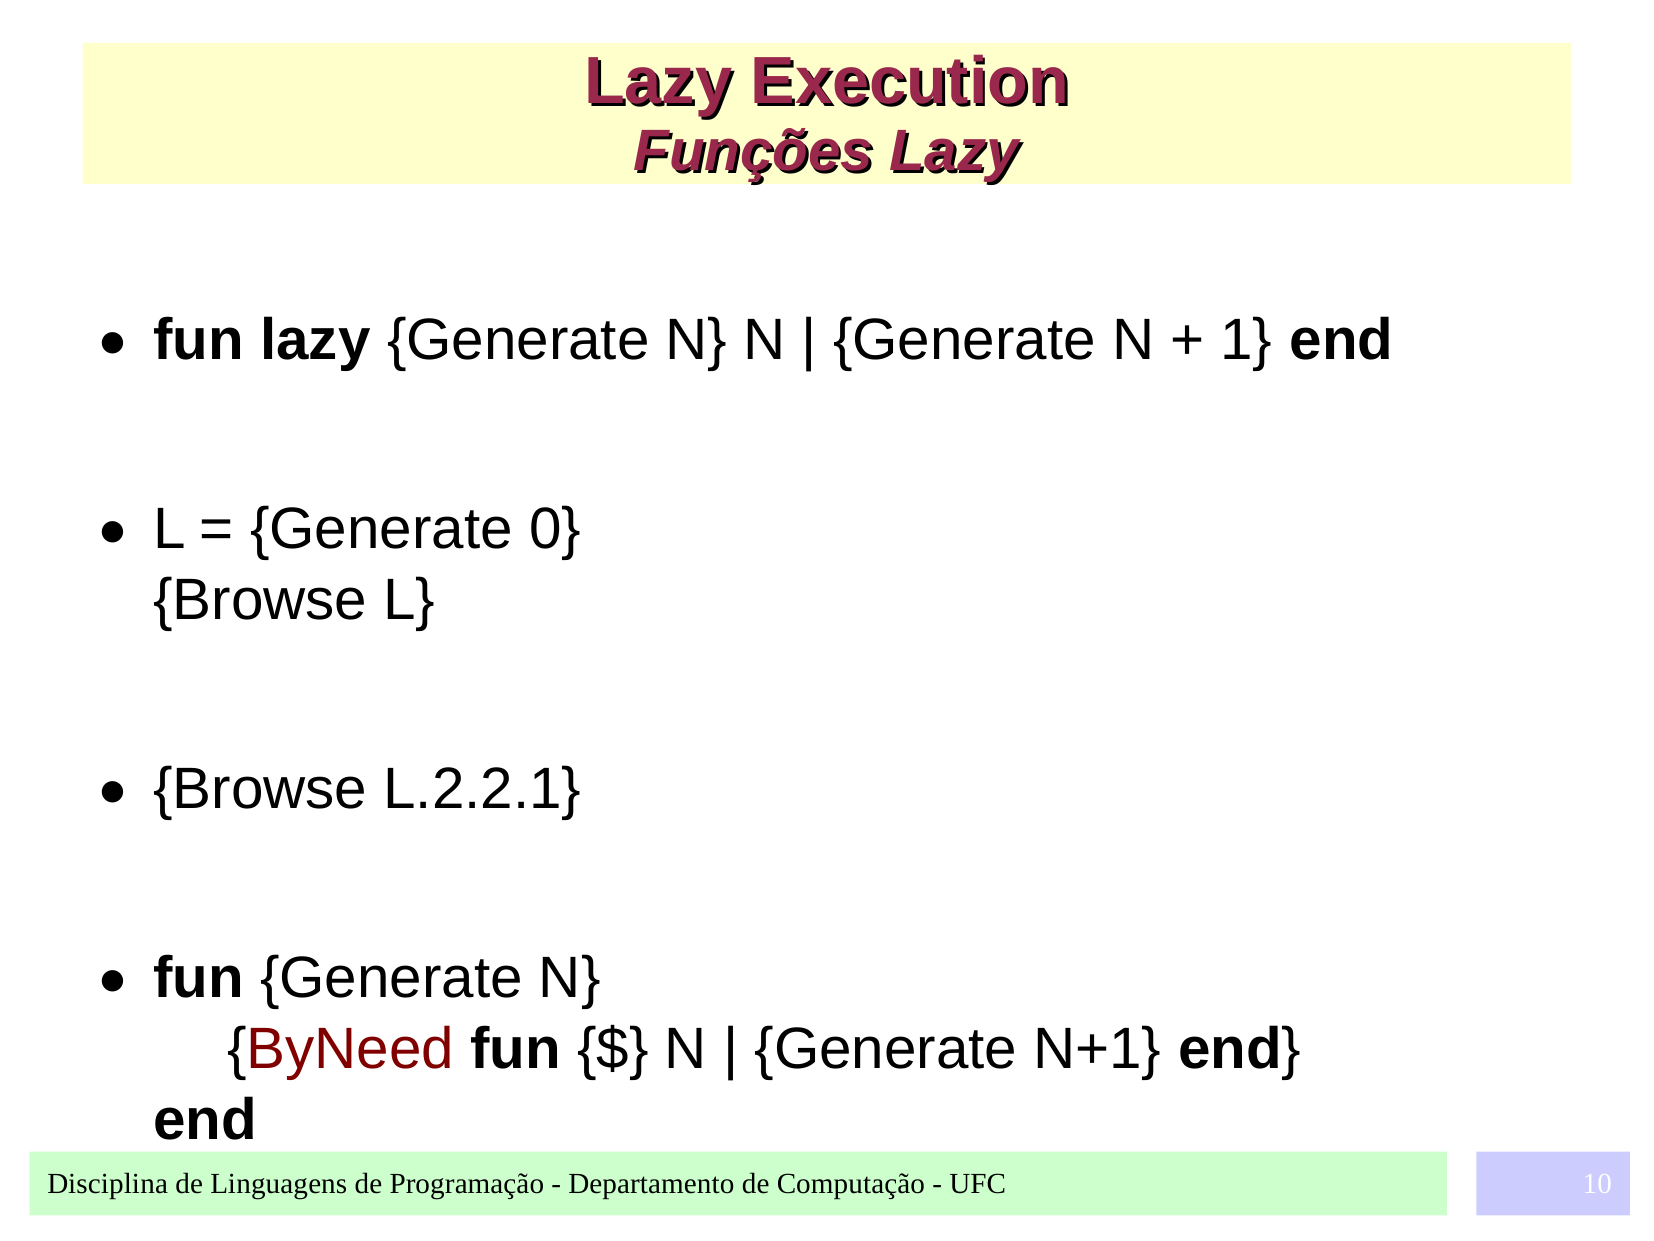

# Lazy Execution Funções Lazy
fun lazy {Generate N} N | {Generate N + 1} end
L = {Generate 0}
{Browse L}
{Browse L.2.2.1}
fun {Generate N}
	{ByNeed fun {$} N | {Generate N+1} end}
end
Disciplina de Linguagens de Programação - Departamento de Computação - UFC
10